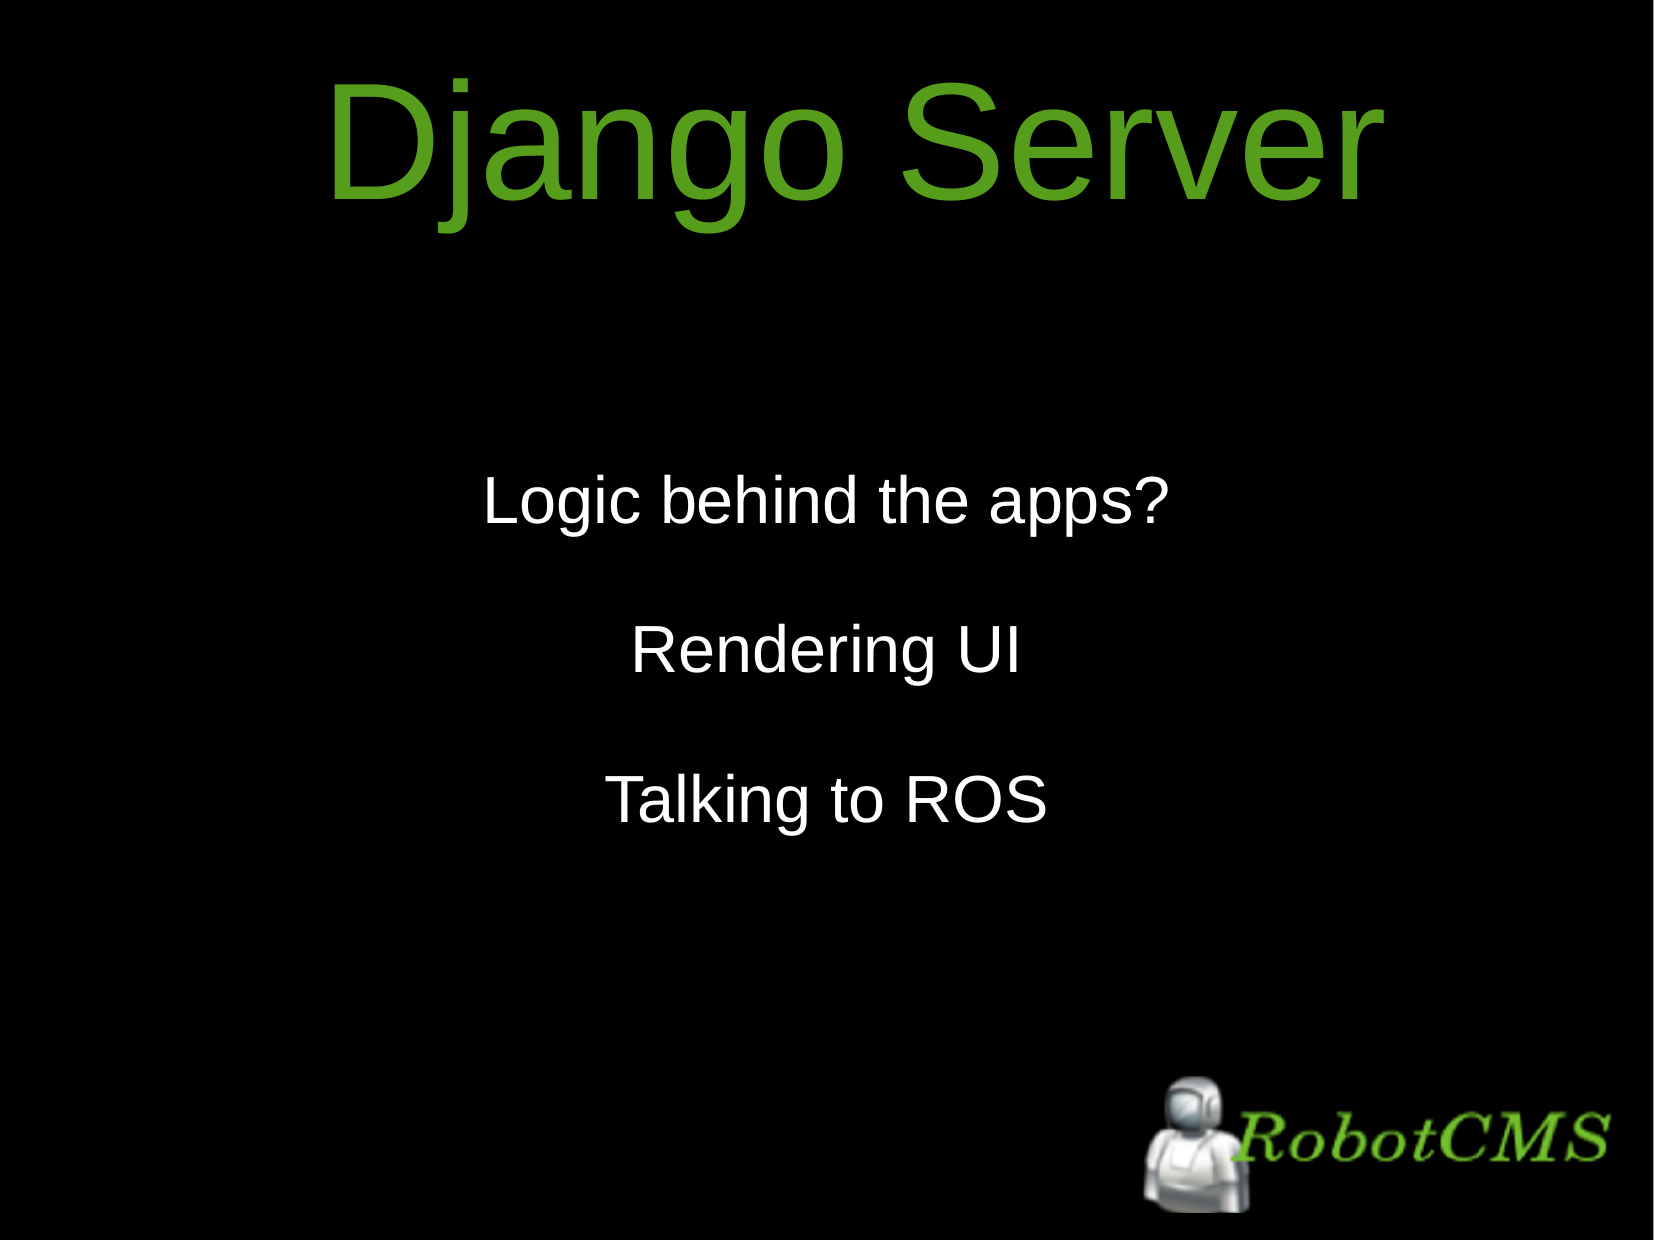

Django Server
#
Logic behind the apps?
Rendering UI
Talking to ROS